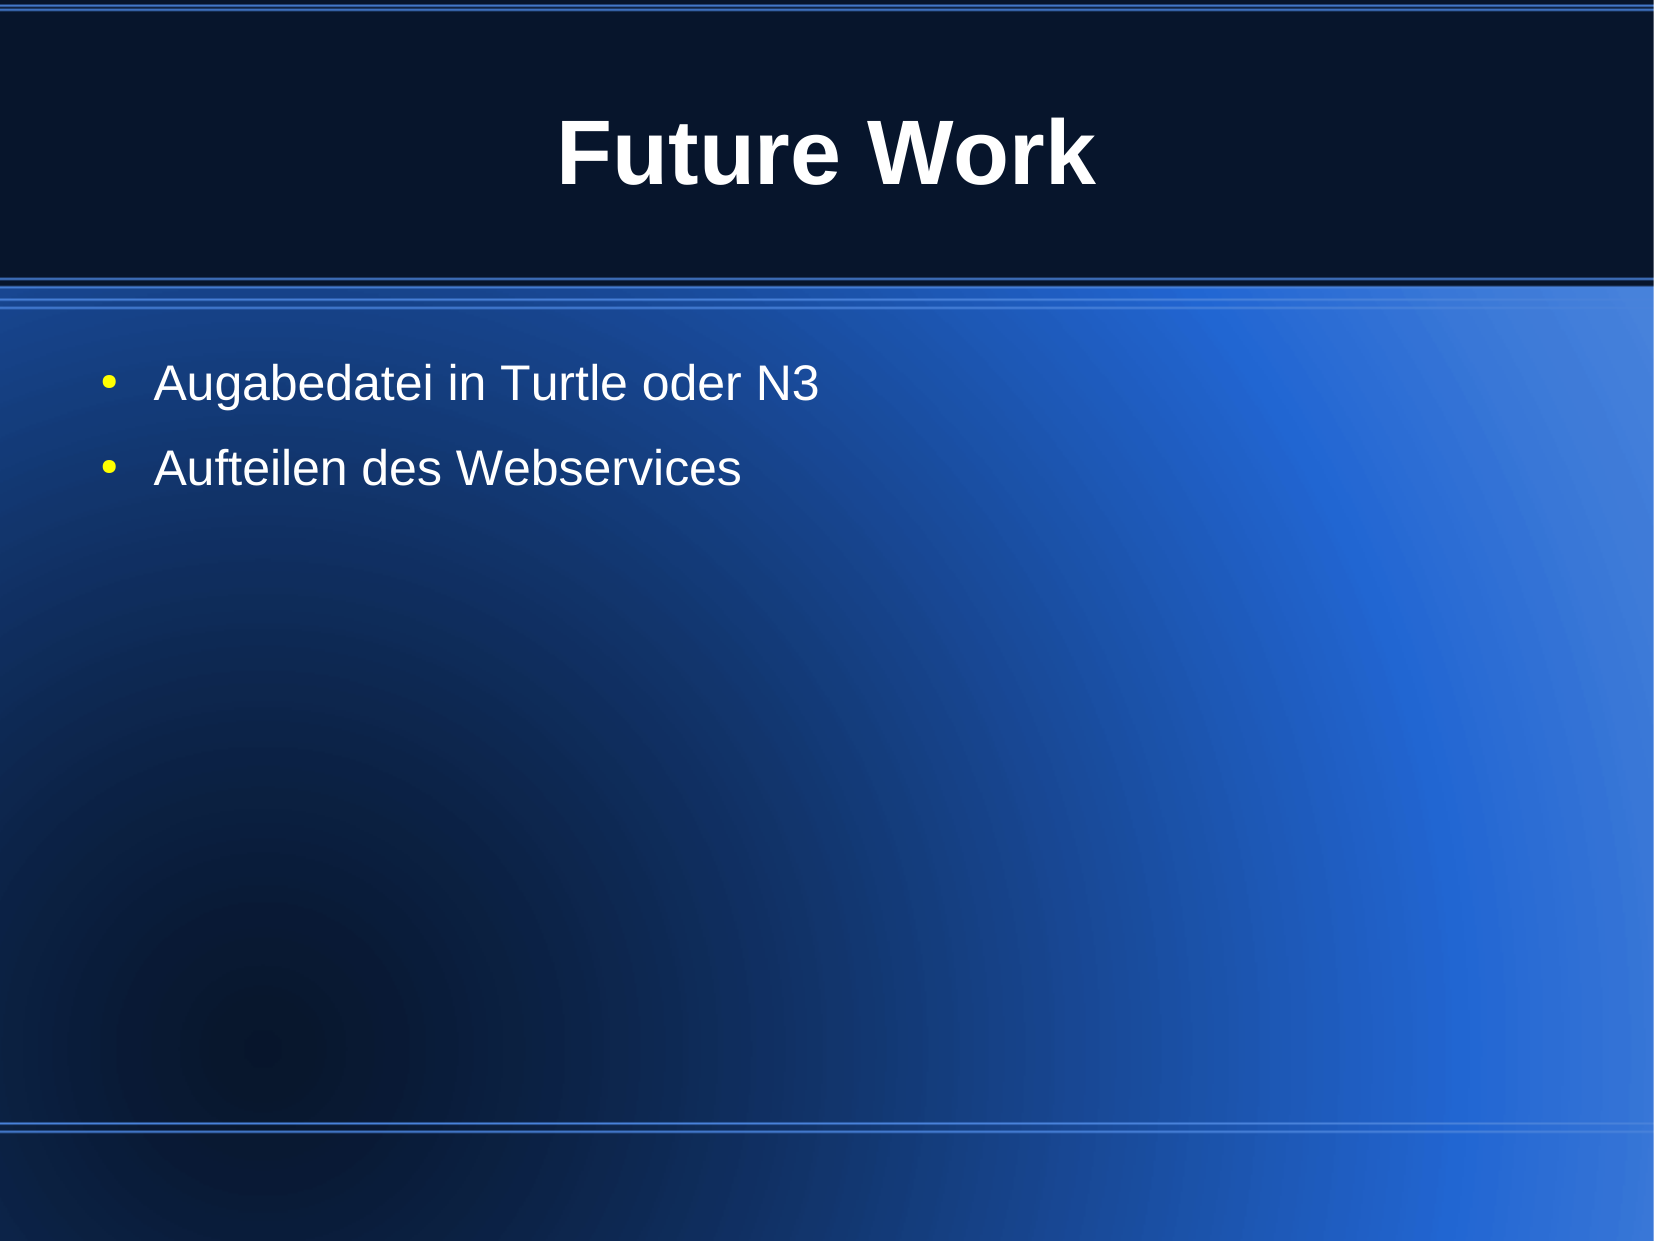

# Future Work
Augabedatei in Turtle oder N3
Aufteilen des Webservices